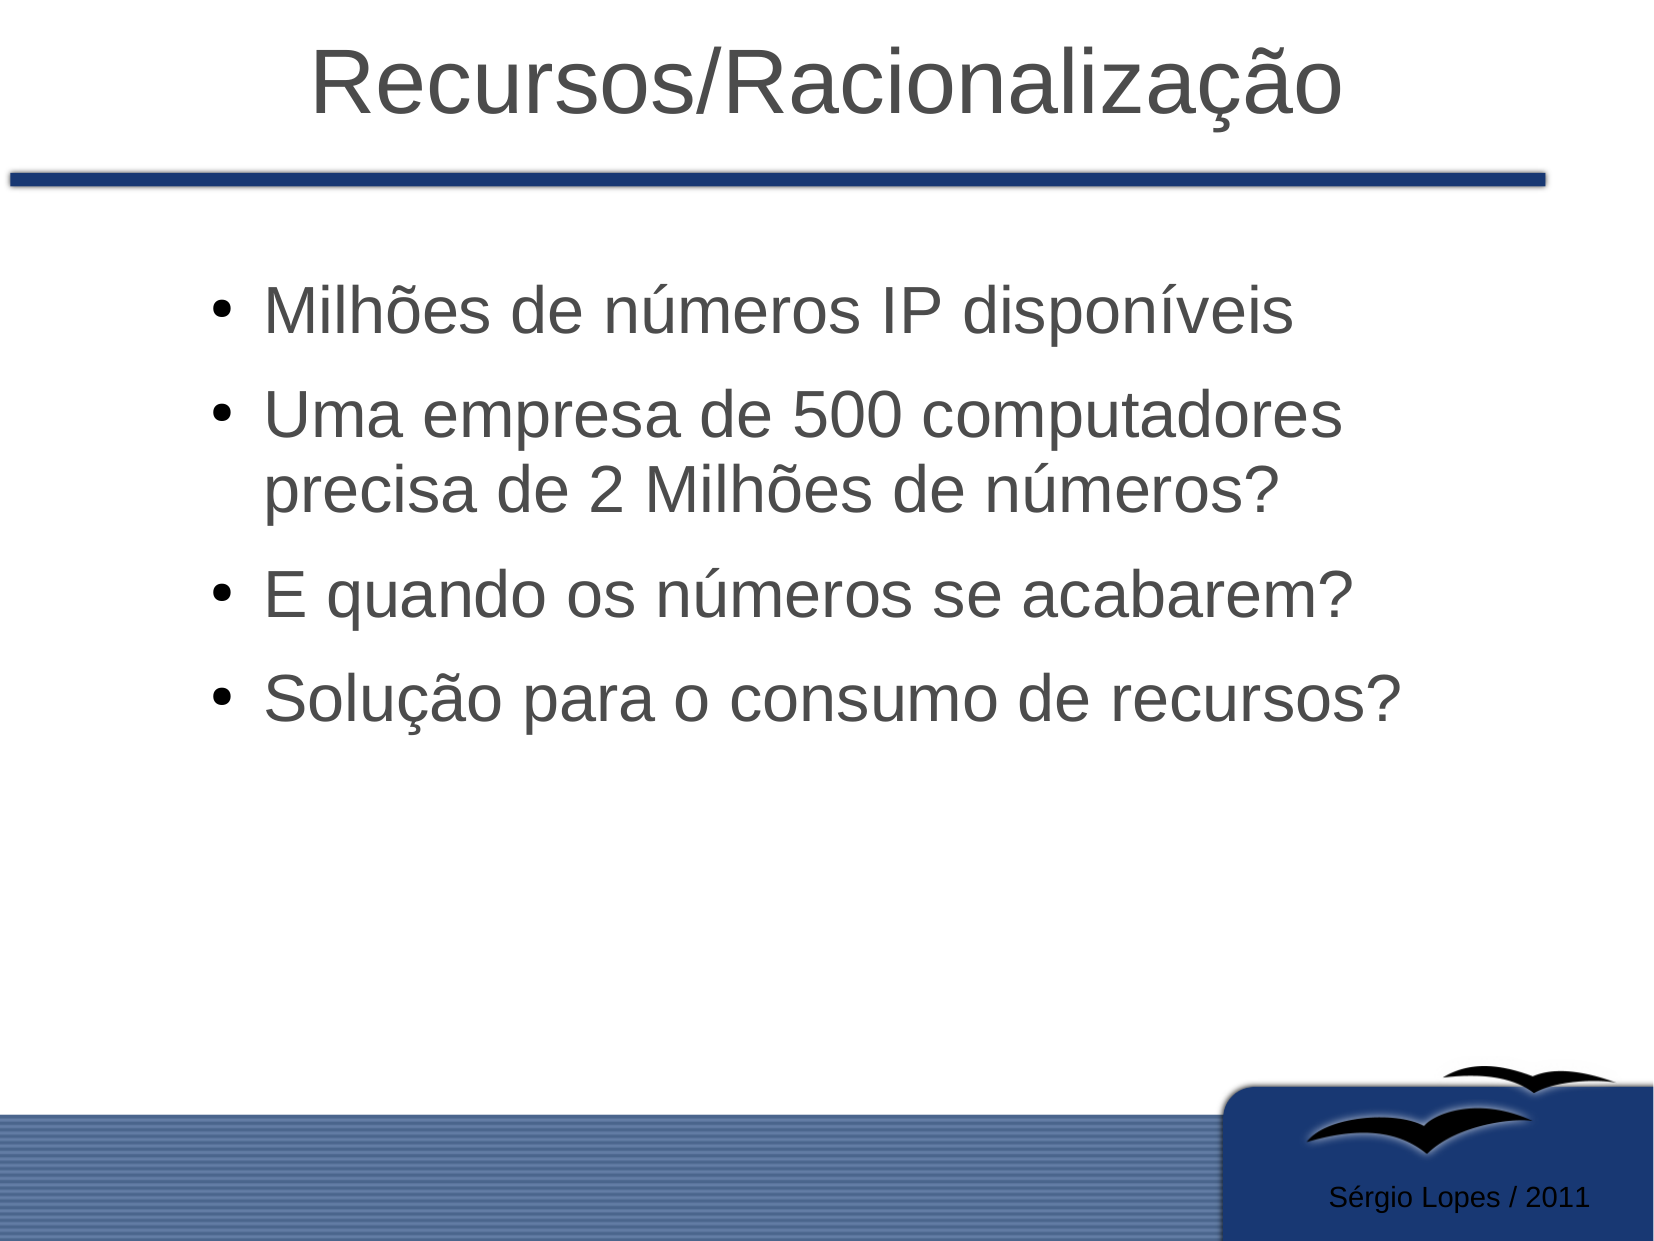

# Recursos/Racionalização
Milhões de números IP disponíveis
Uma empresa de 500 computadores precisa de 2 Milhões de números?
E quando os números se acabarem?
Solução para o consumo de recursos?
Sérgio Lopes / 2011